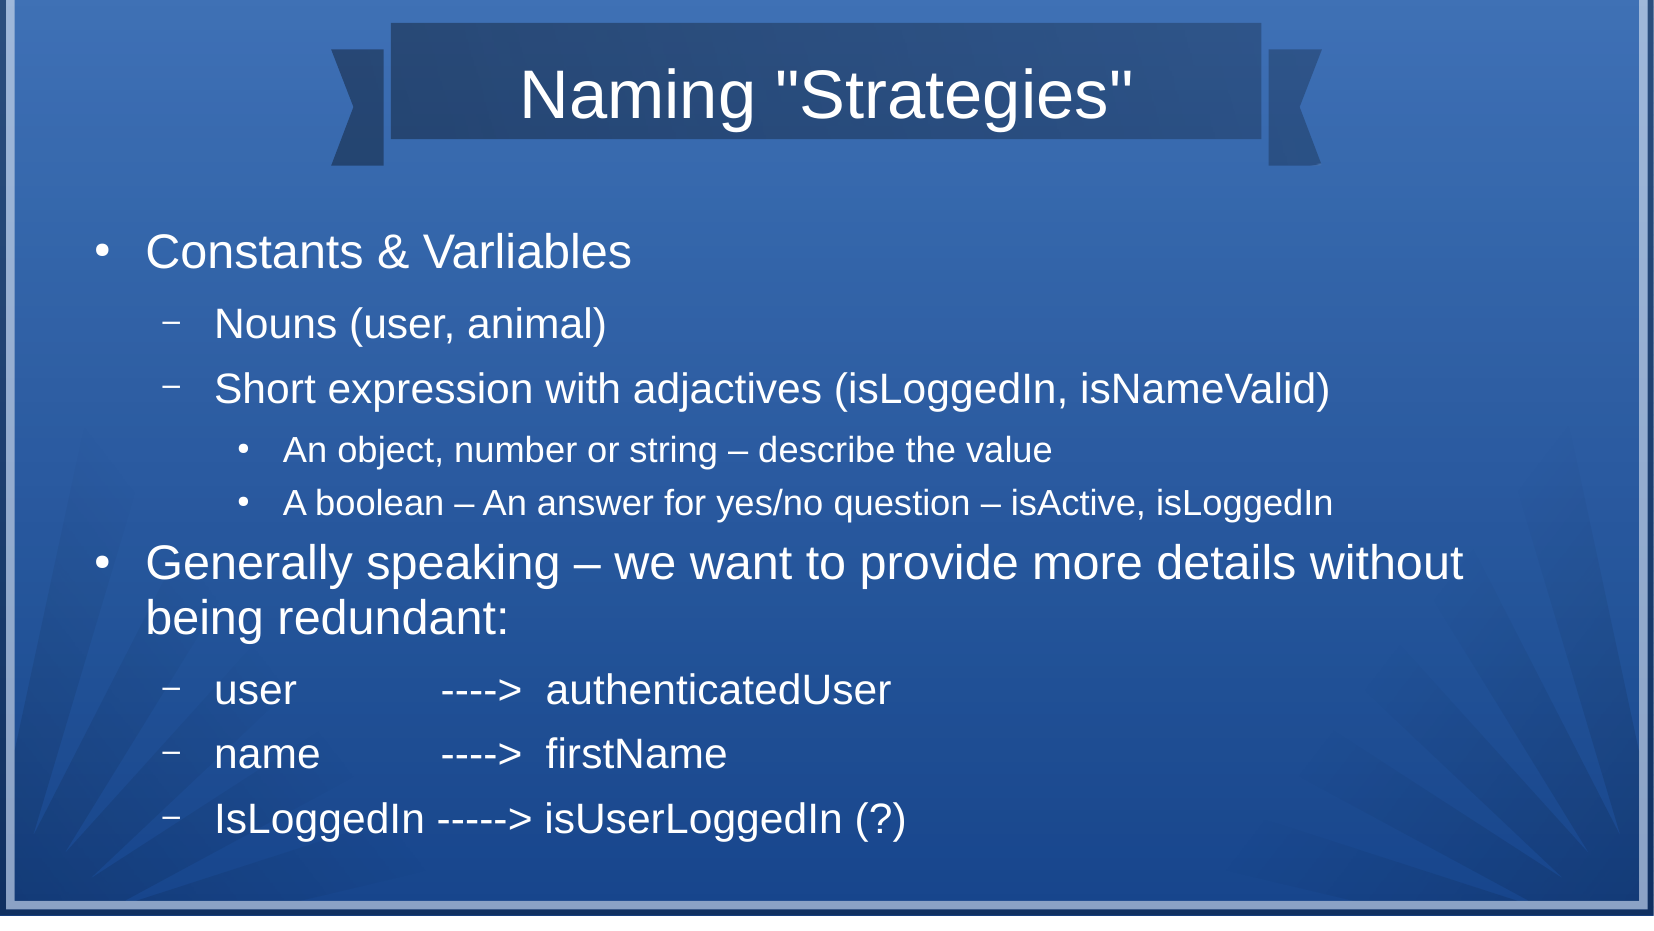

# Naming "Strategies"
Constants & Varliables
Nouns (user, animal)
Short expression with adjactives (isLoggedIn, isNameValid)
An object, number or string – describe the value
A boolean – An answer for yes/no question – isActive, isLoggedIn
Generally speaking – we want to provide more details without being redundant:
user 		 ----> authenticatedUser
name 		 ----> firstName
IsLoggedIn -----> isUserLoggedIn (?)